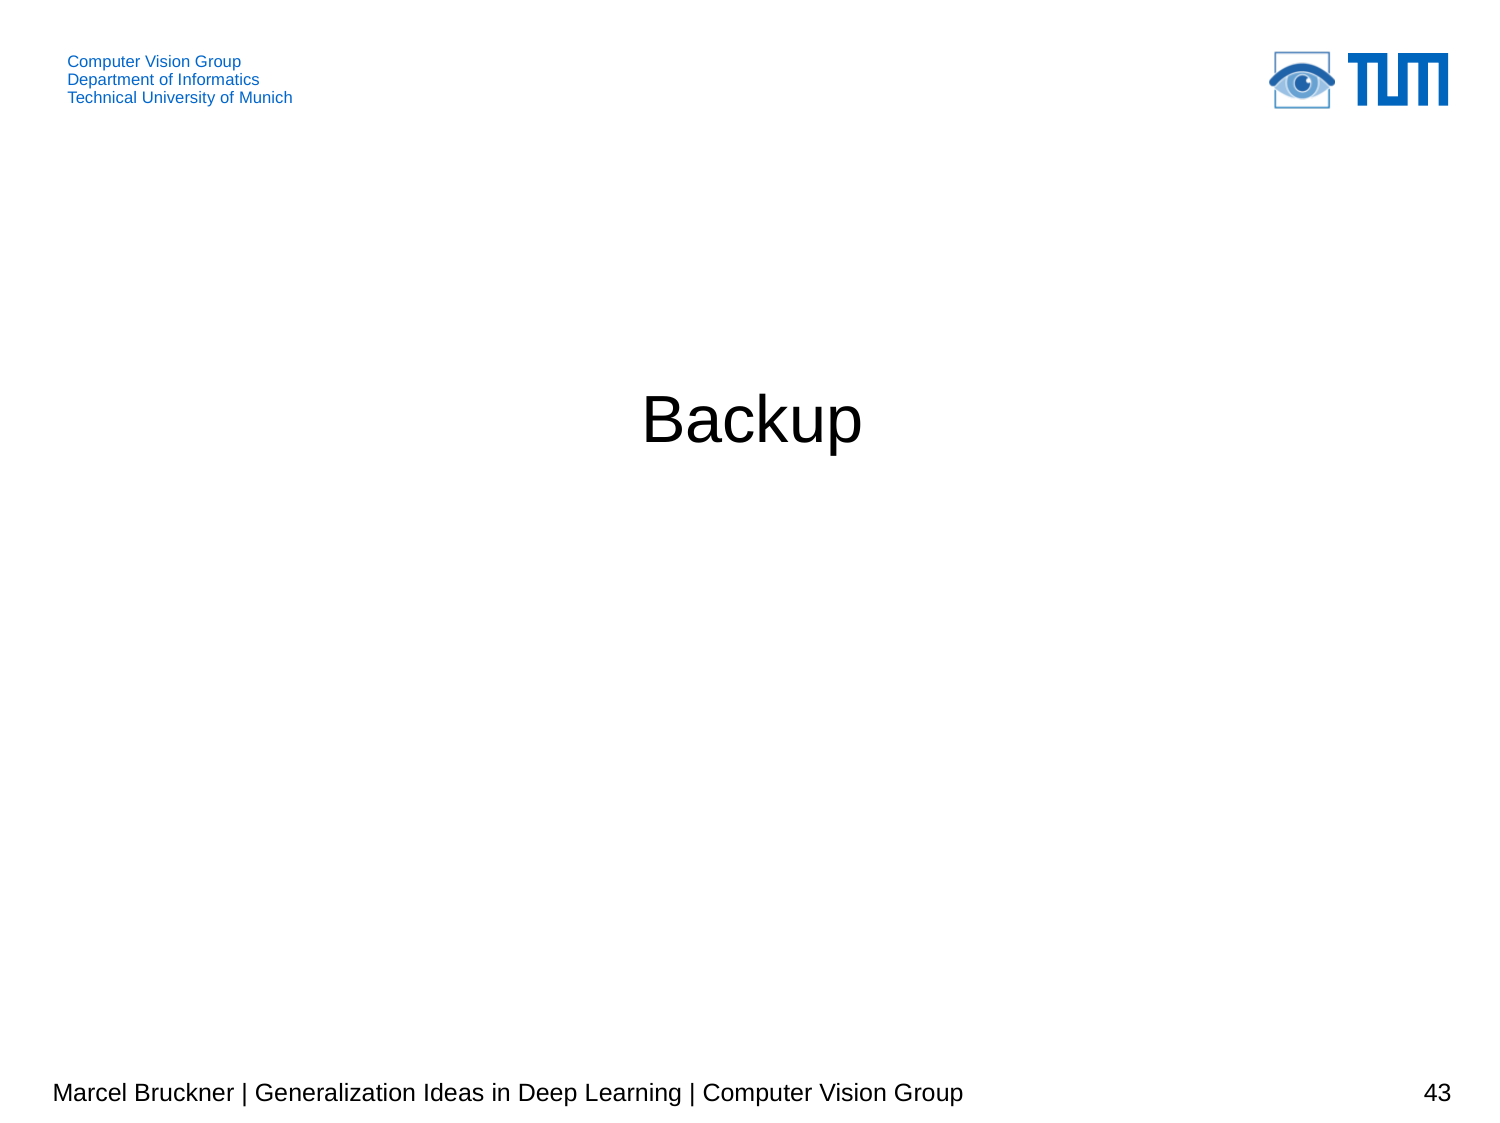

#
Backup
Marcel Bruckner | Generalization Ideas in Deep Learning | Computer Vision Group
43